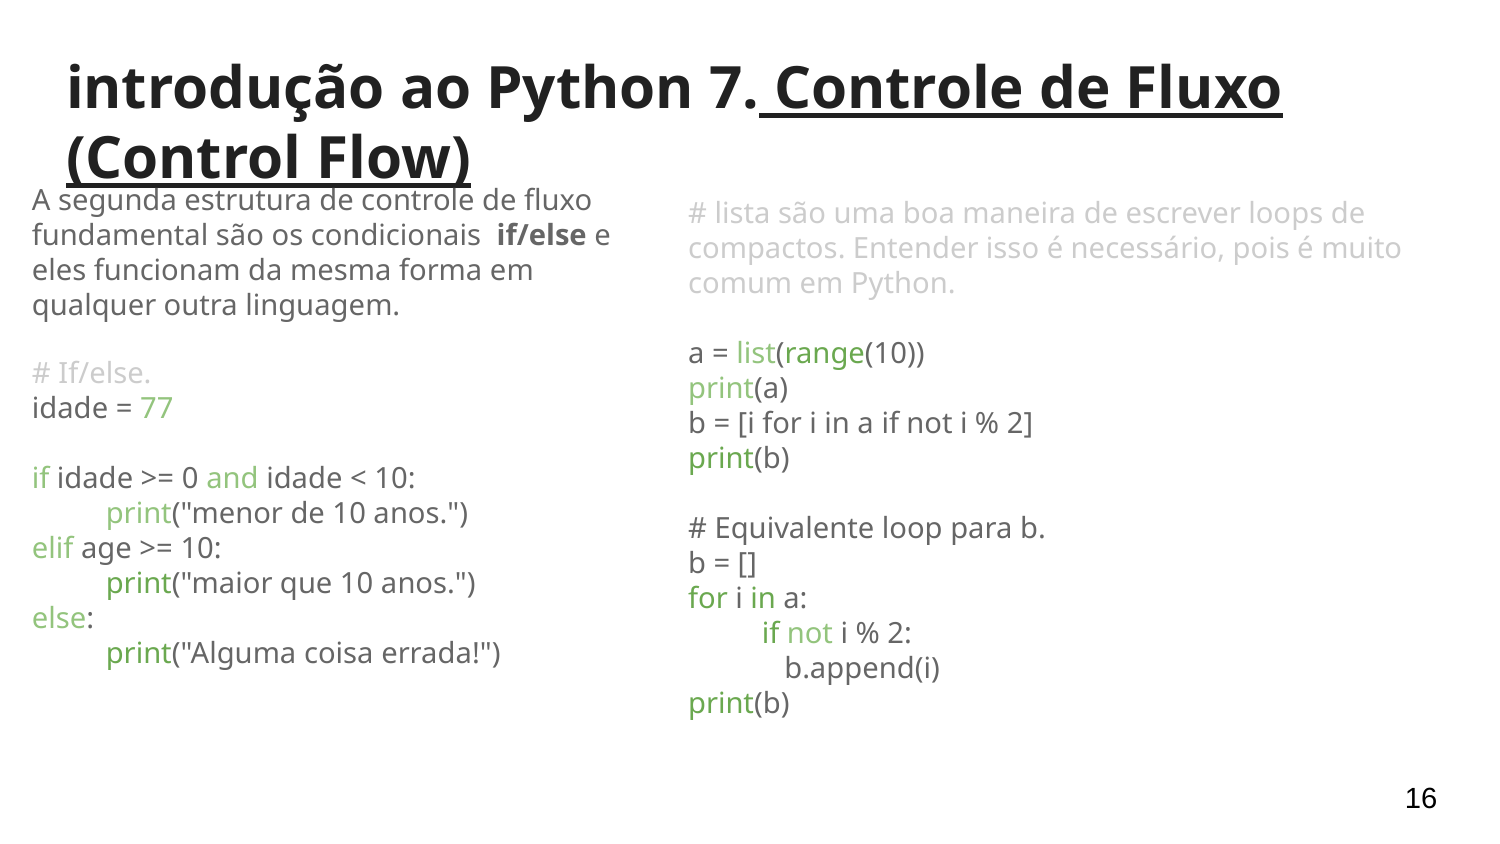

# introdução ao Python 7. Controle de Fluxo (Control Flow)
A segunda estrutura de controle de fluxo fundamental são os condicionais if/else e eles funcionam da mesma forma em qualquer outra linguagem.
# If/else.
idade = 77
if idade >= 0 and idade < 10:
	print("menor de 10 anos.")
elif age >= 10:
	print("maior que 10 anos.")
else:
	print("Alguma coisa errada!")
# lista são uma boa maneira de escrever loops de compactos. Entender isso é necessário, pois é muito comum em Python.
a = list(range(10))
print(a)
b = [i for i in a if not i % 2]
print(b)
# Equivalente loop para b.
b = []
for i in a:
	if not i % 2:
 	 b.append(i)
print(b)